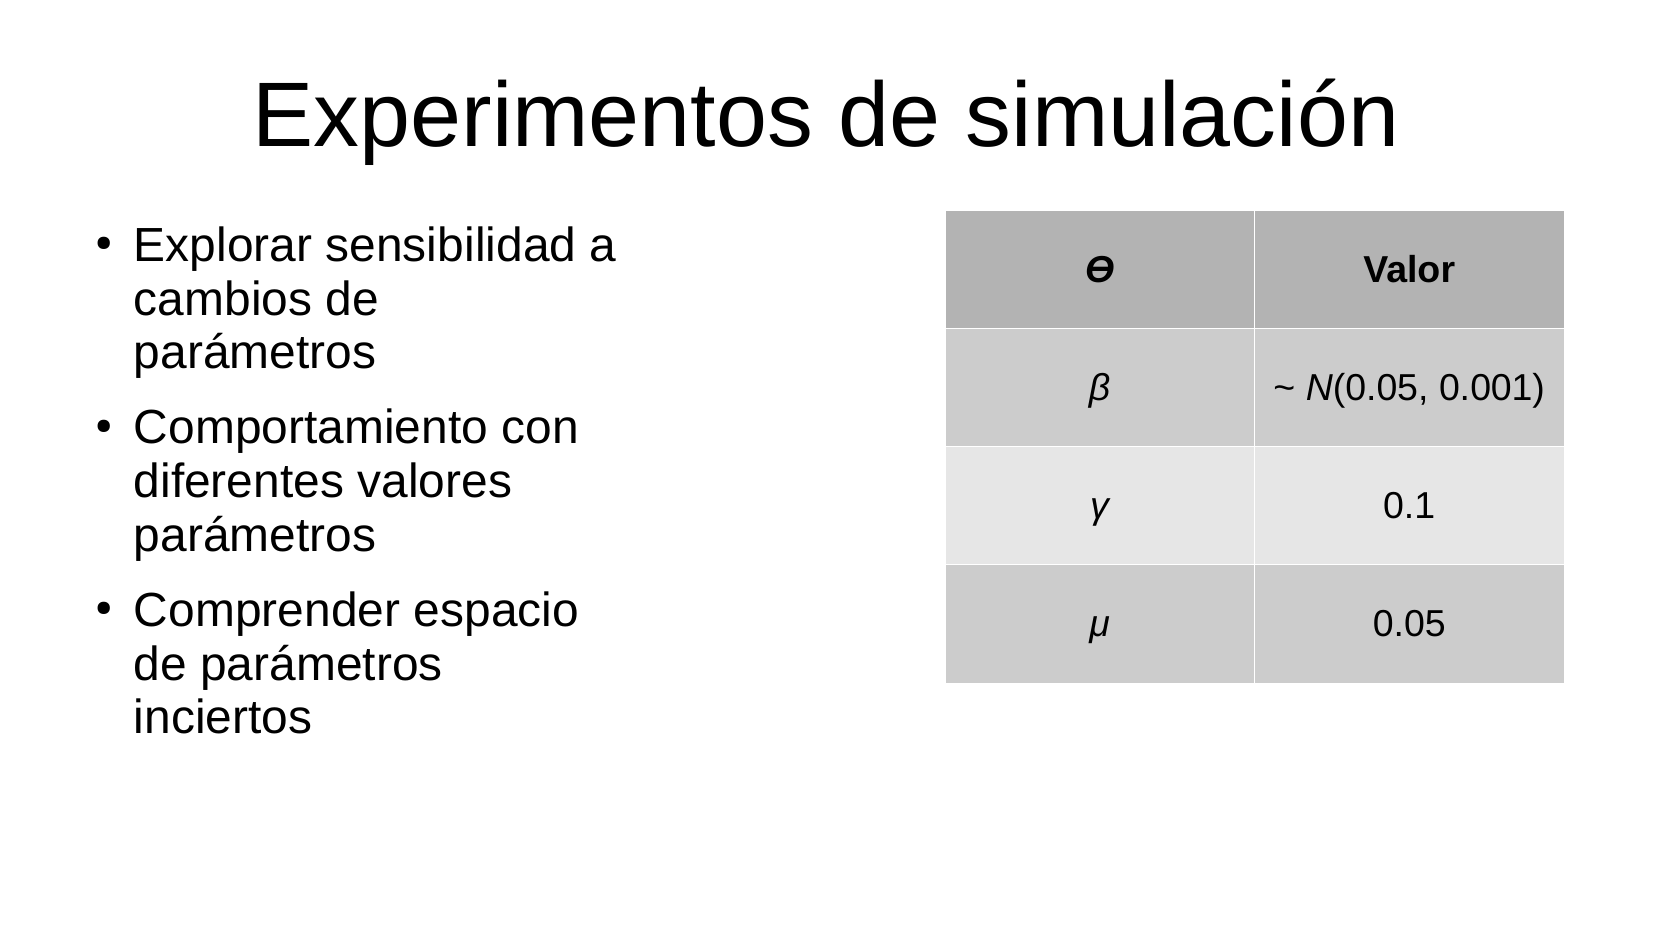

# Experimentos de simulación
| ϴ | Valor |
| --- | --- |
| β | ~ N(0.05, 0.001) |
| γ | 0.1 |
| μ | 0.05 |
Explorar sensibilidad a cambios de parámetros
Comportamiento con diferentes valores parámetros
Comprender espacio de parámetros inciertos